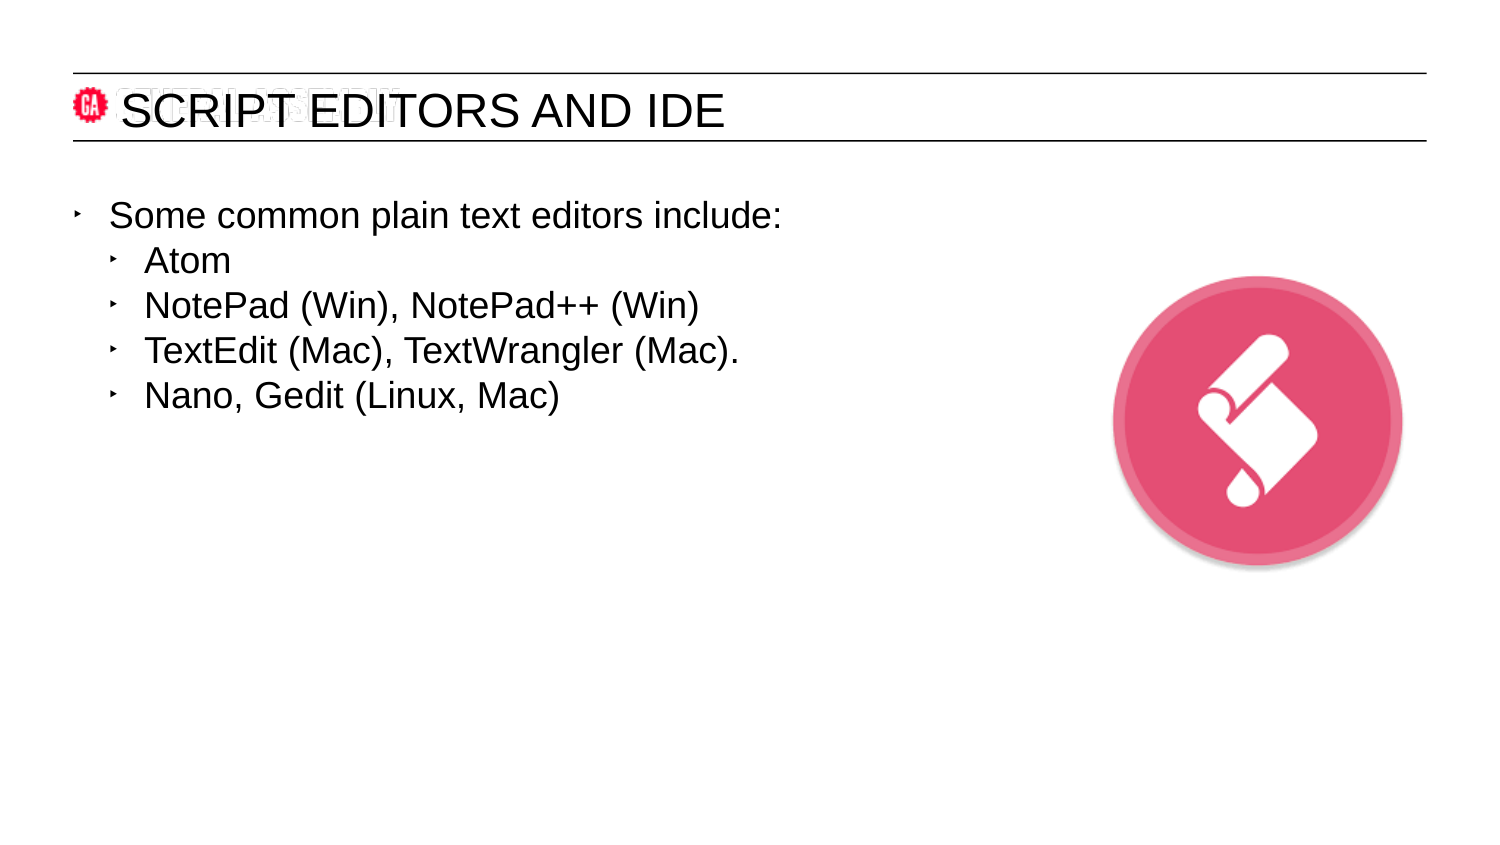

SCRIPT EDITORS AND IDE
Some common plain text editors include:
Atom
NotePad (Win), NotePad++ (Win)
TextEdit (Mac), TextWrangler (Mac).
Nano, Gedit (Linux, Mac)